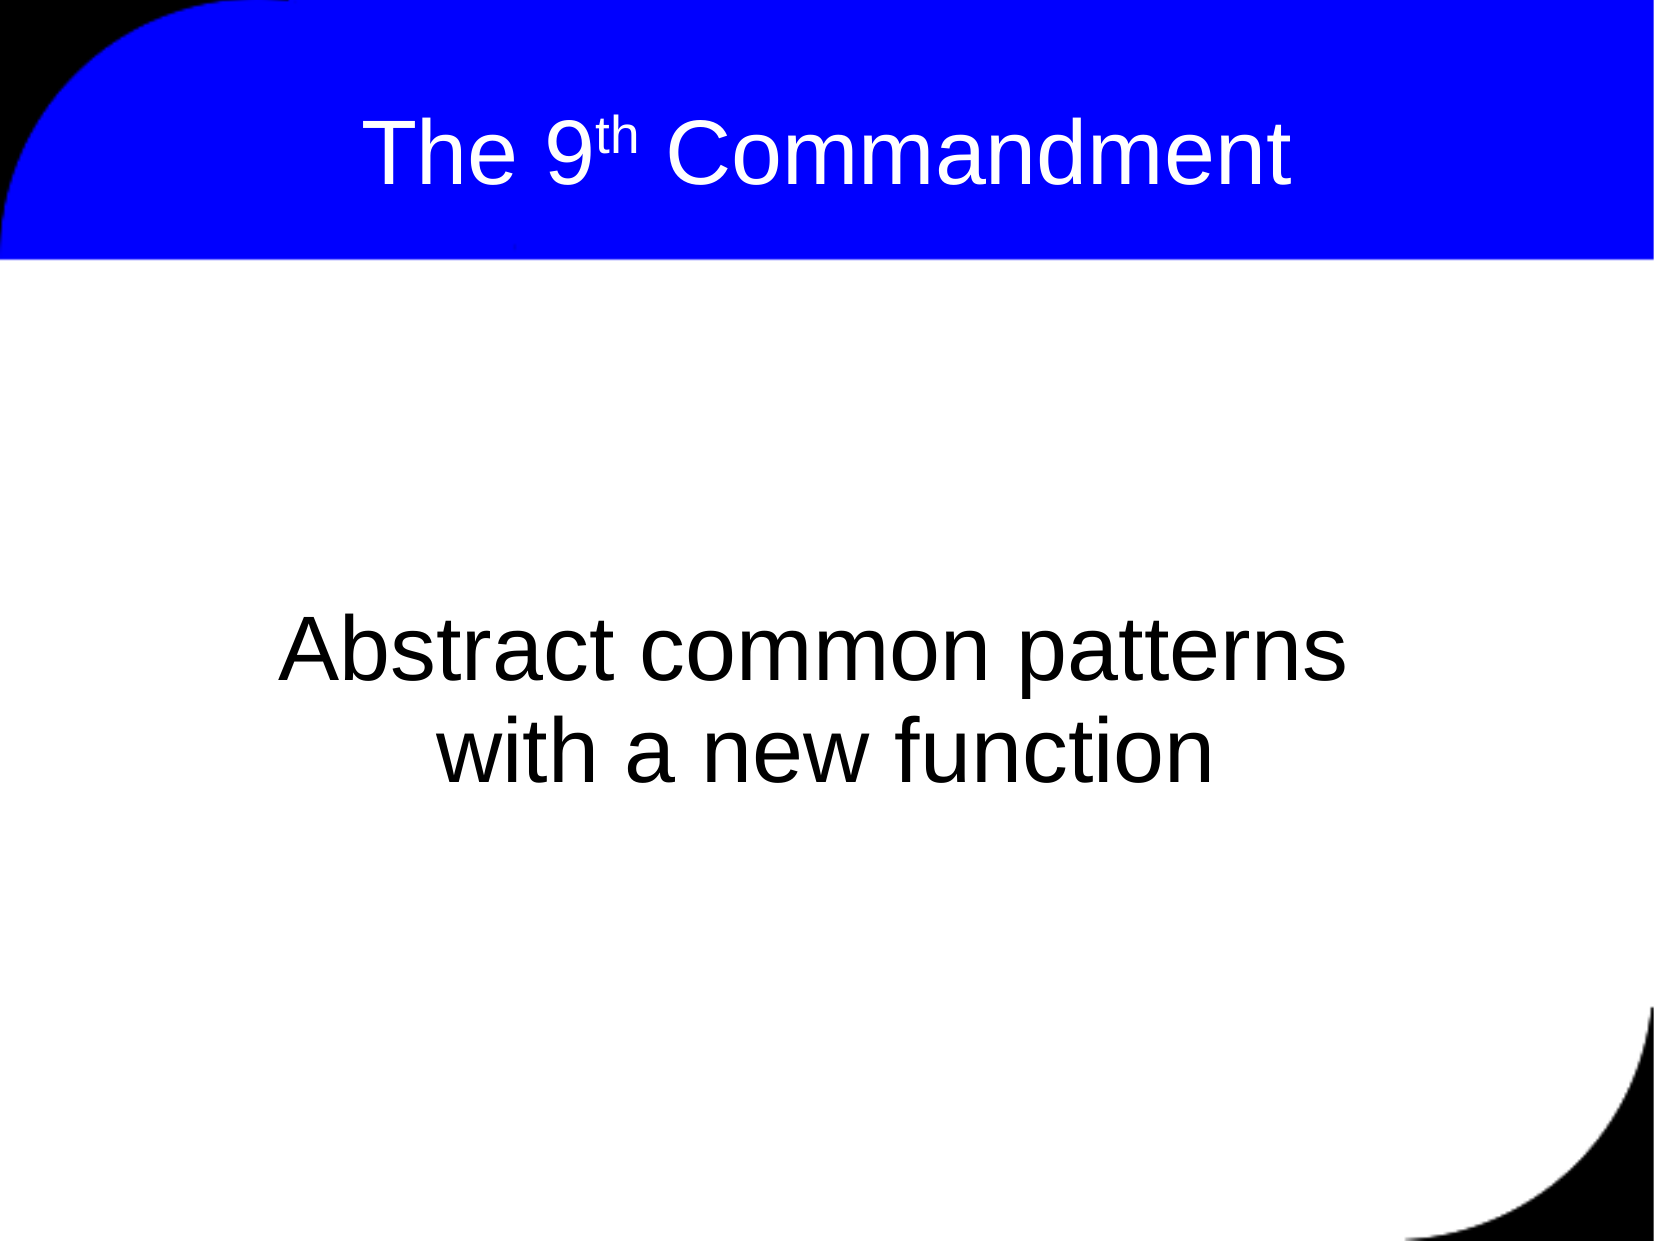

# The 9th Commandment
Abstract common patterns
with a new function